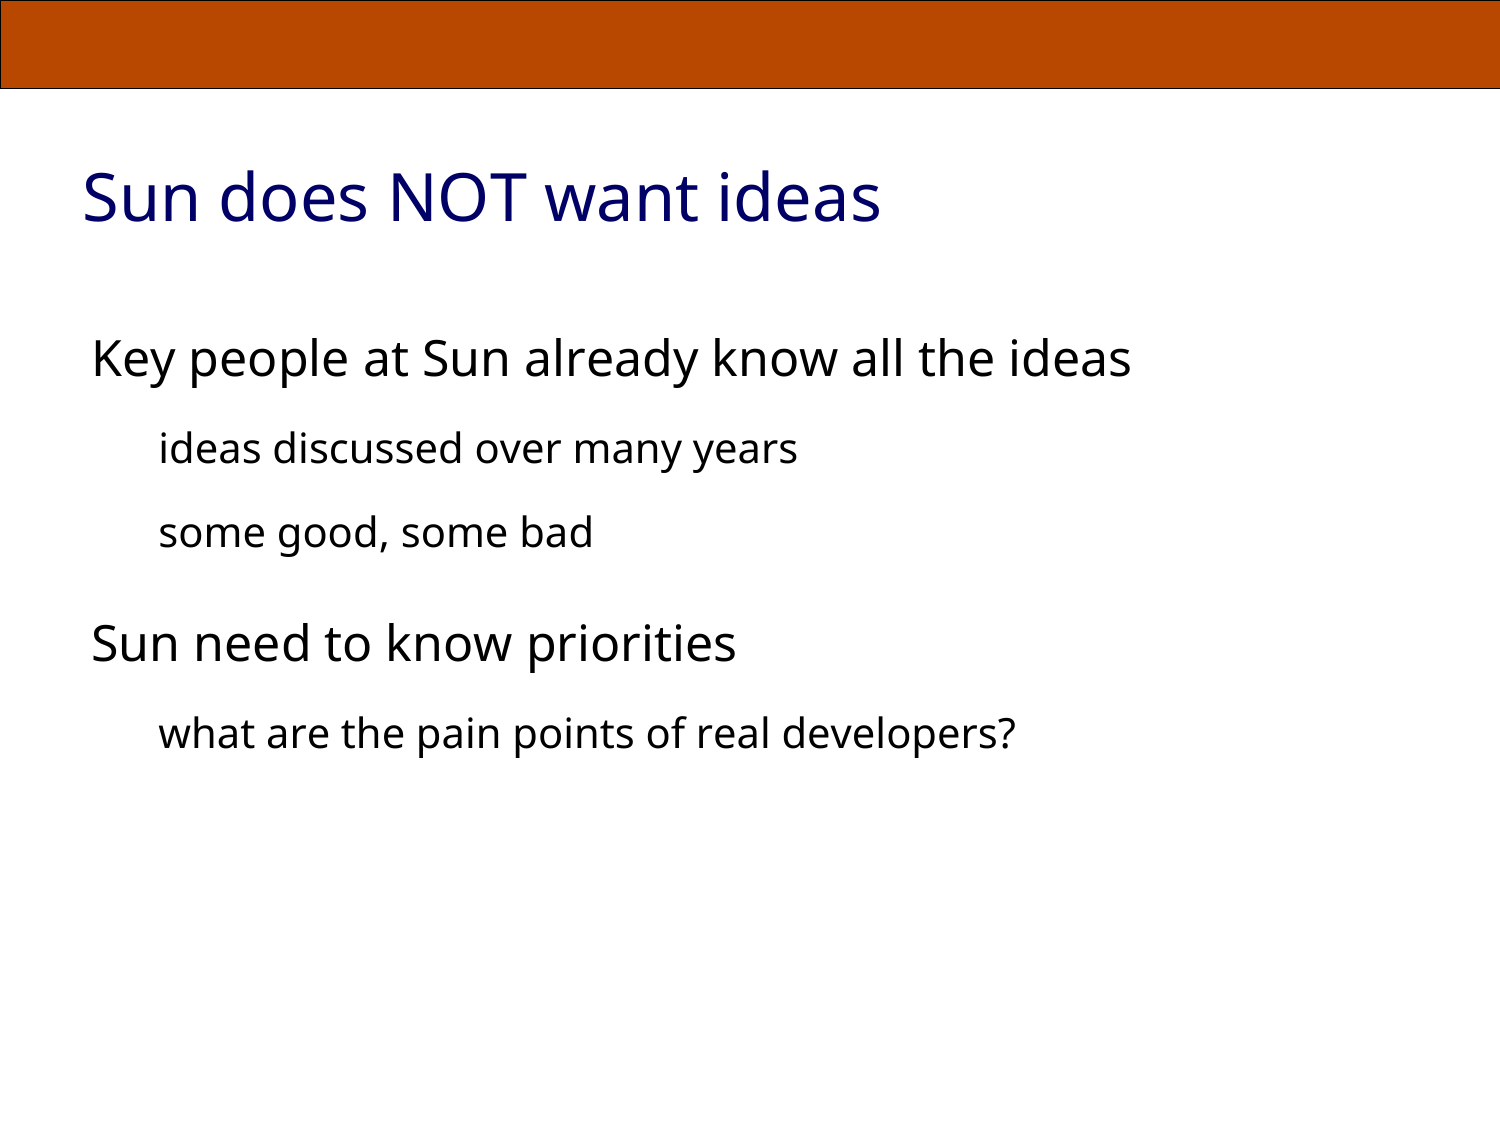

# Sun does NOT want ideas
Key people at Sun already know all the ideas
ideas discussed over many years
some good, some bad
Sun need to know priorities
what are the pain points of real developers?